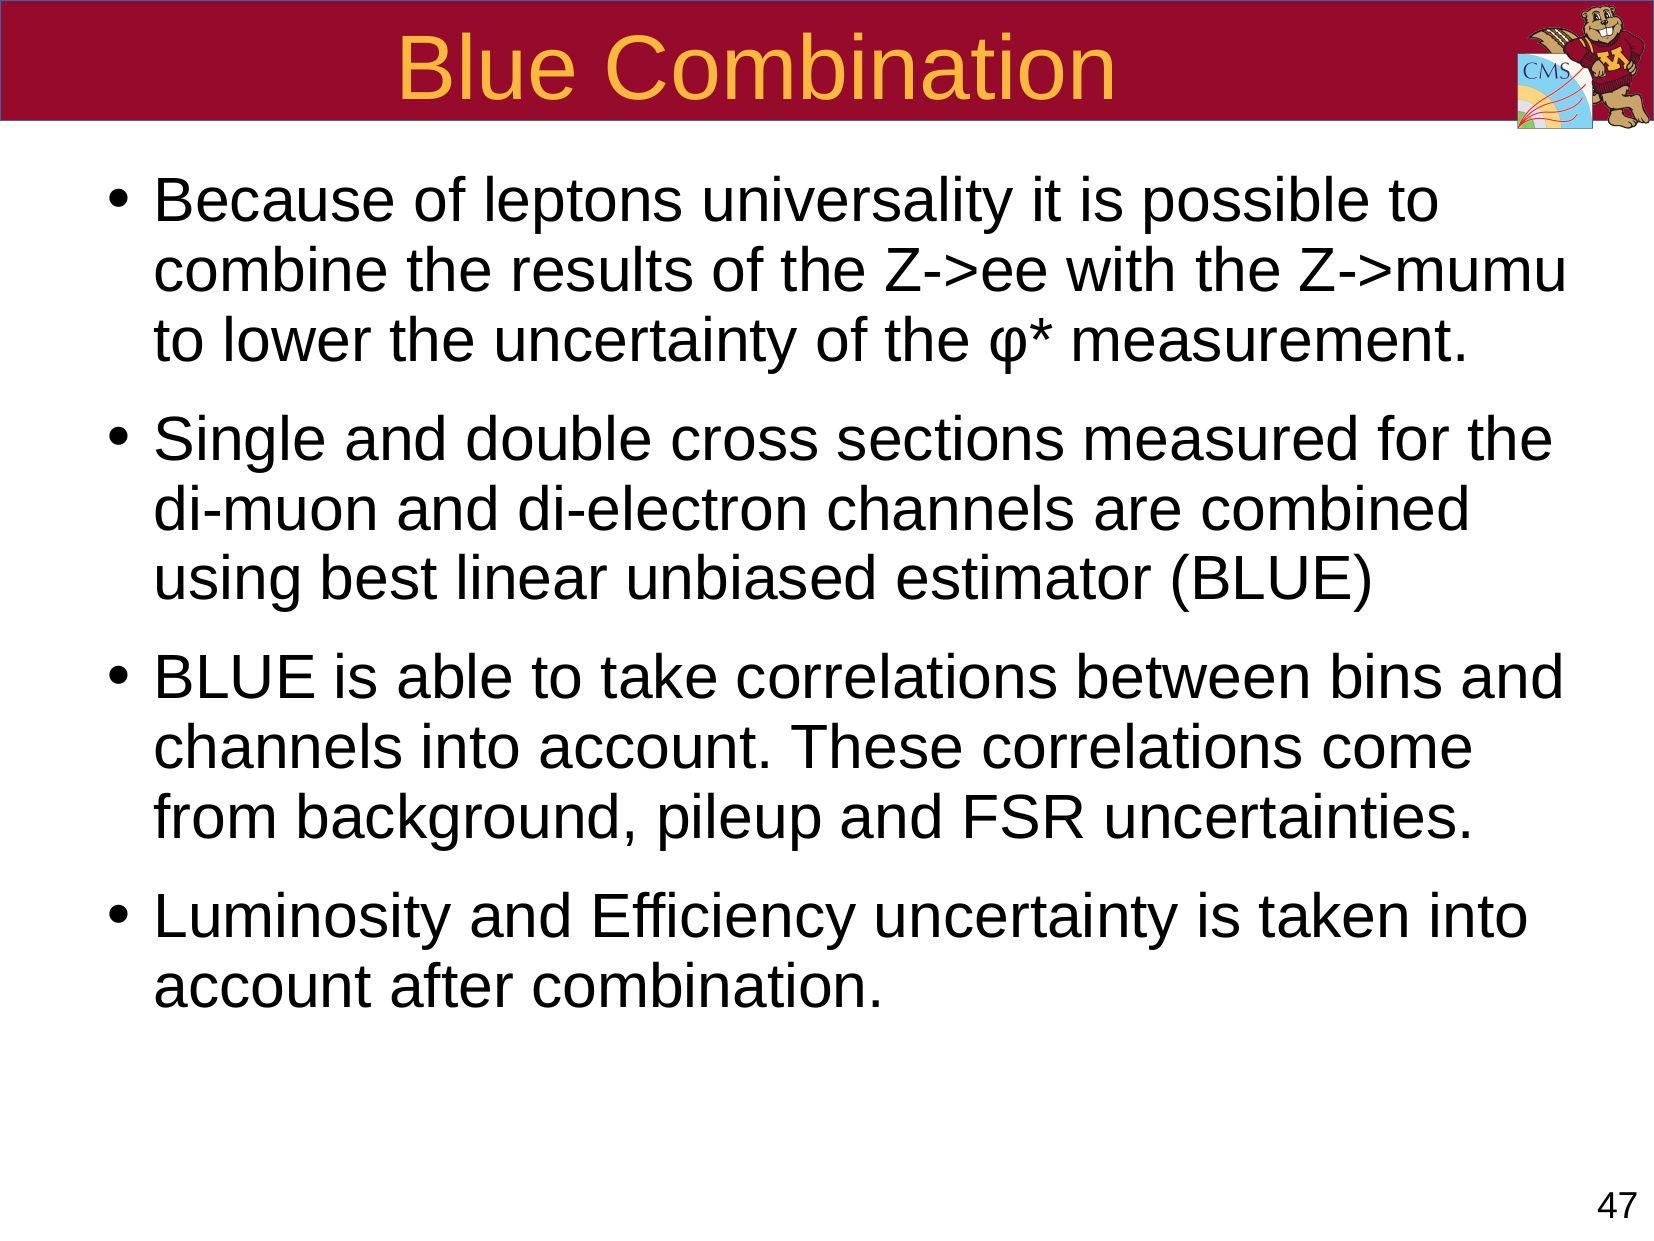

# Blue Combination
Because of leptons universality it is possible to combine the results of the Z->ee with the Z->mumu to lower the uncertainty of the φ* measurement.
Single and double cross sections measured for the di-muon and di-electron channels are combined using best linear unbiased estimator (BLUE)
BLUE is able to take correlations between bins and channels into account. These correlations come from background, pileup and FSR uncertainties.
Luminosity and Efficiency uncertainty is taken into account after combination.
47